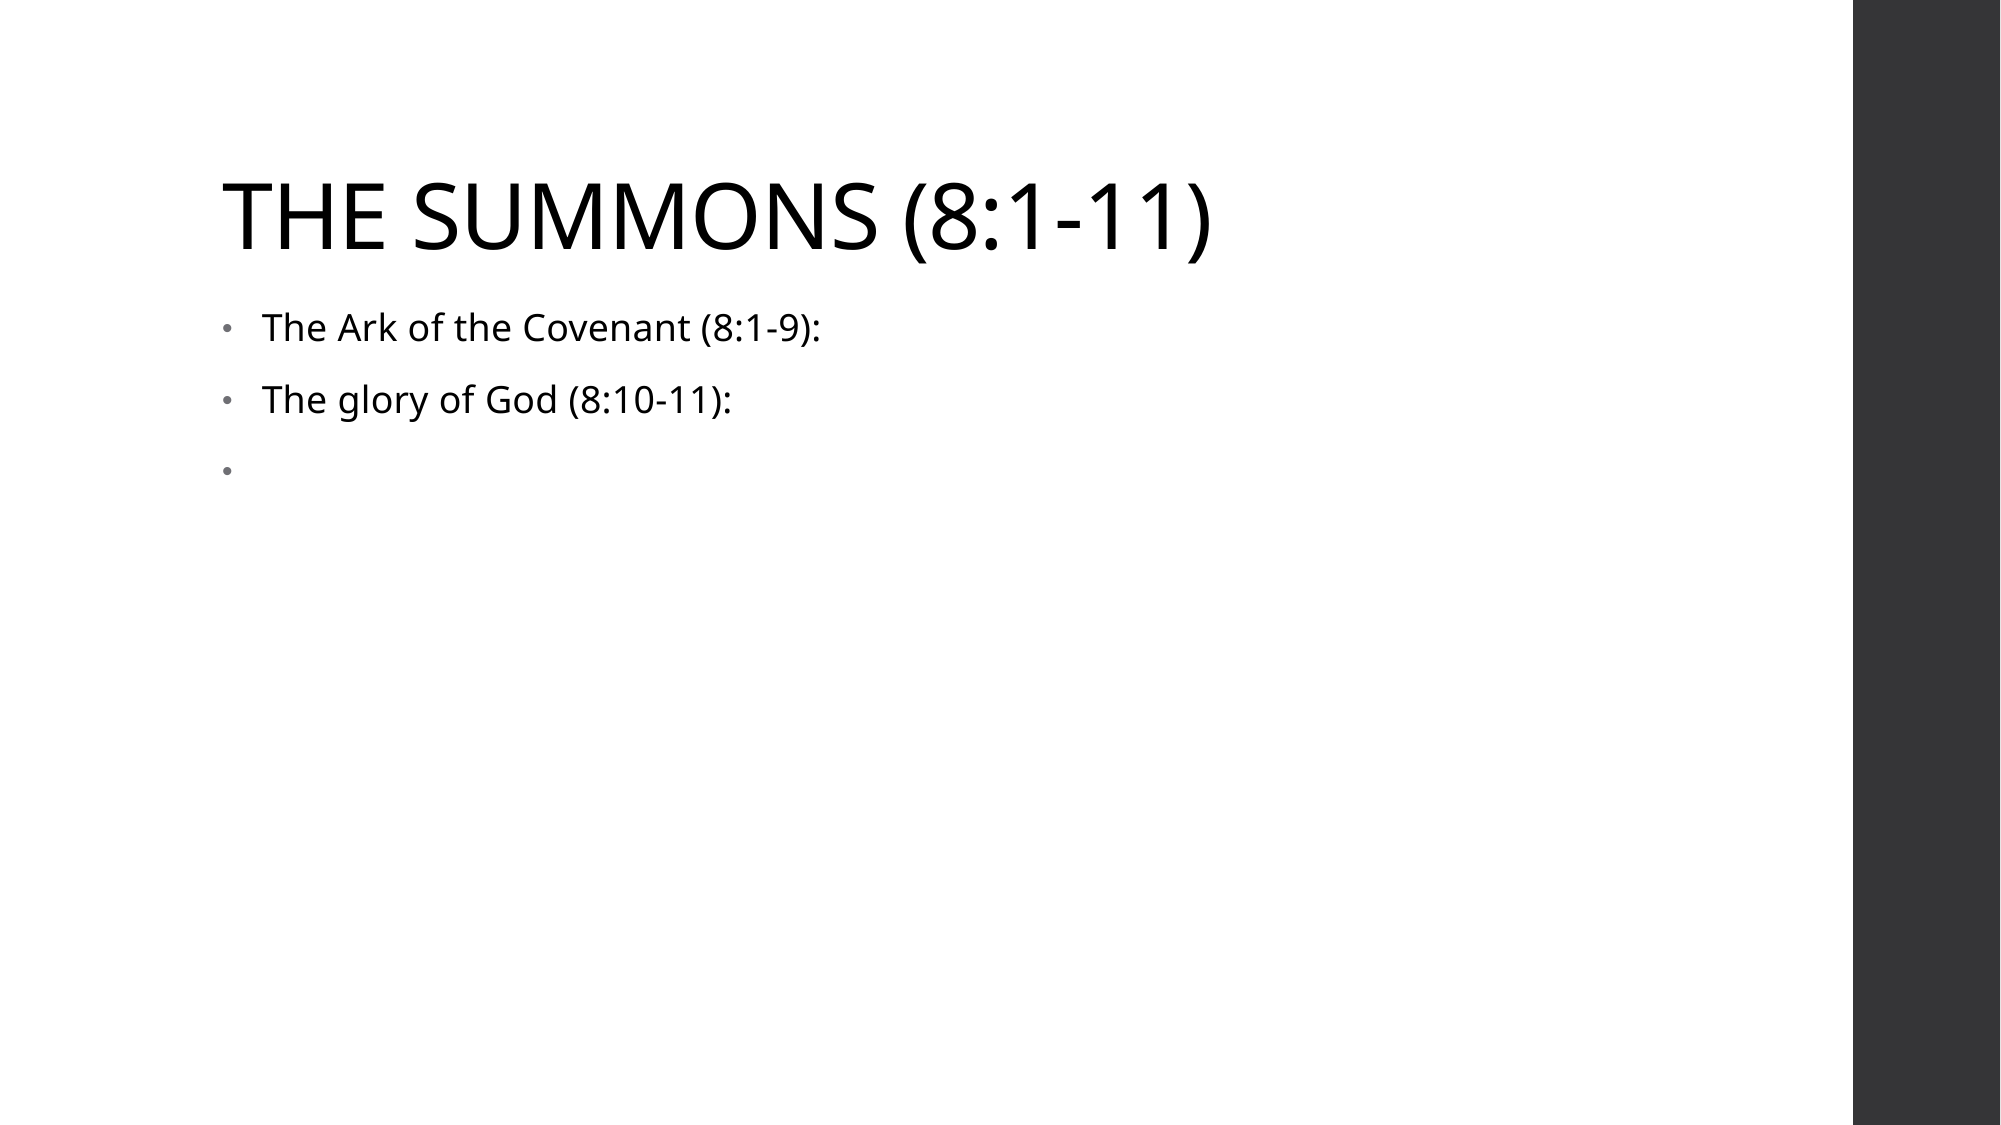

# THE SUMMONS (8:1-11)
 The Ark of the Covenant (8:1-9):
 The glory of God (8:10-11):